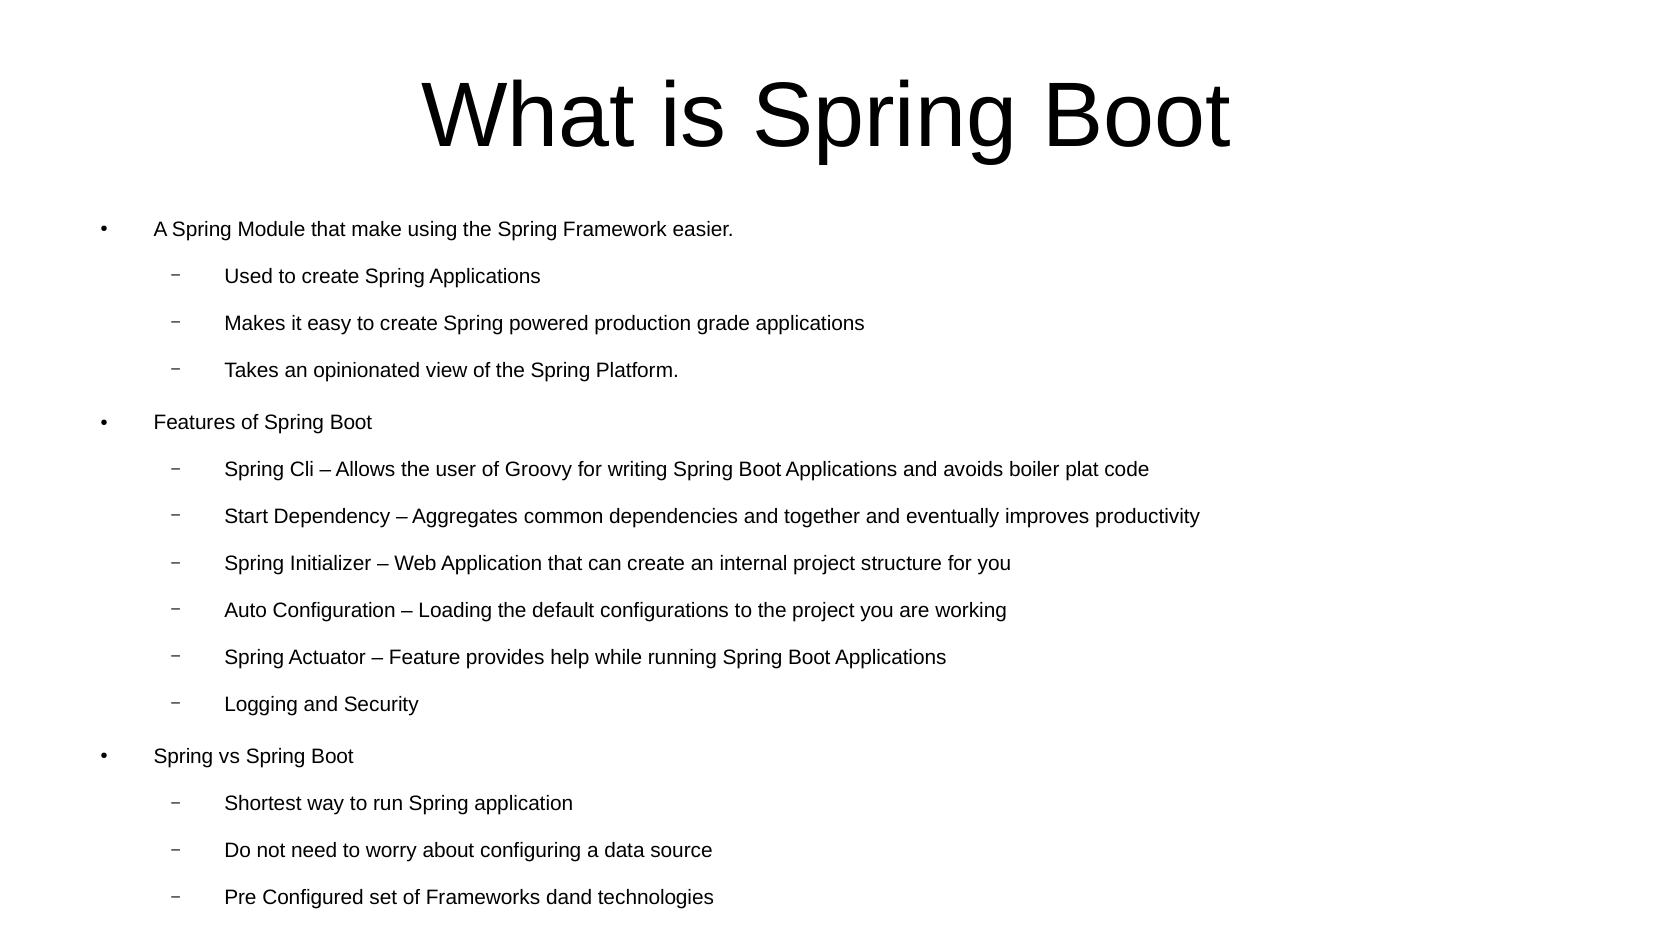

# What is Spring Boot
A Spring Module that make using the Spring Framework easier.
Used to create Spring Applications
Makes it easy to create Spring powered production grade applications
Takes an opinionated view of the Spring Platform.
Features of Spring Boot
Spring Cli – Allows the user of Groovy for writing Spring Boot Applications and avoids boiler plat code
Start Dependency – Aggregates common dependencies and together and eventually improves productivity
Spring Initializer – Web Application that can create an internal project structure for you
Auto Configuration – Loading the default configurations to the project you are working
Spring Actuator – Feature provides help while running Spring Boot Applications
Logging and Security
Spring vs Spring Boot
Shortest way to run Spring application
Do not need to worry about configuring a data source
Pre Configured set of Frameworks dand technologies